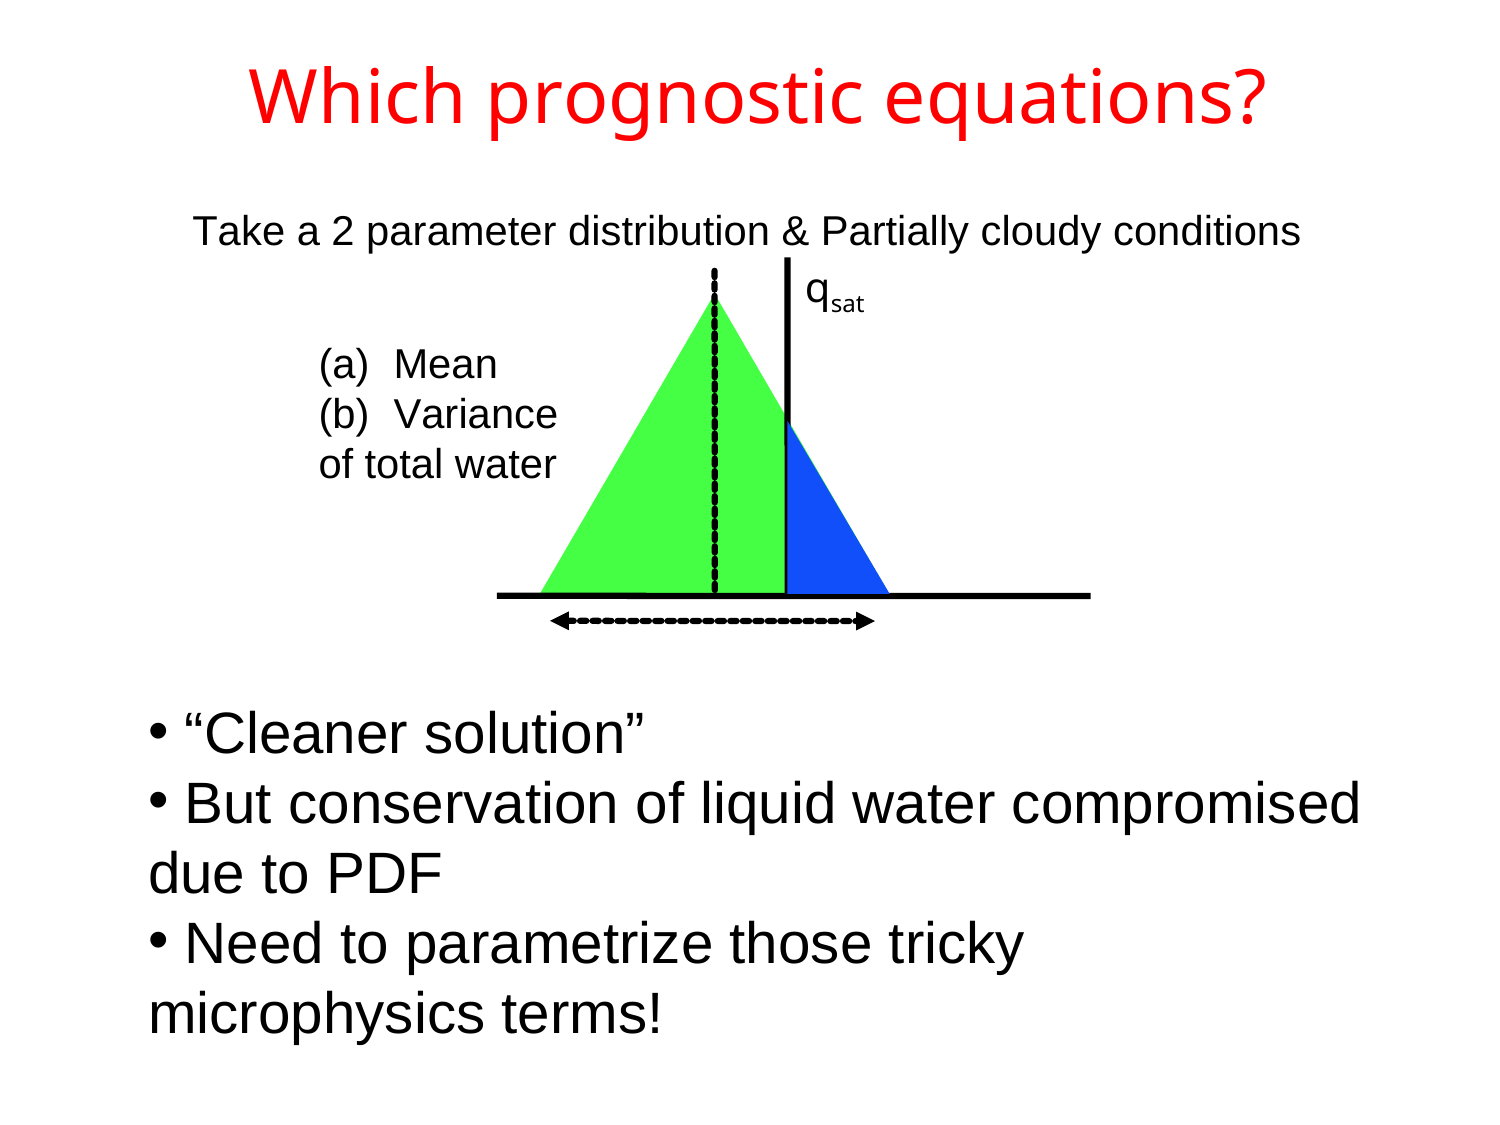

# Which prognostic equations?
Take a 2 parameter distribution & Partially cloudy conditions
qsat
Mean
Variance
of total water
 “Cleaner solution”
 But conservation of liquid water compromised due to PDF
 Need to parametrize those tricky microphysics terms!